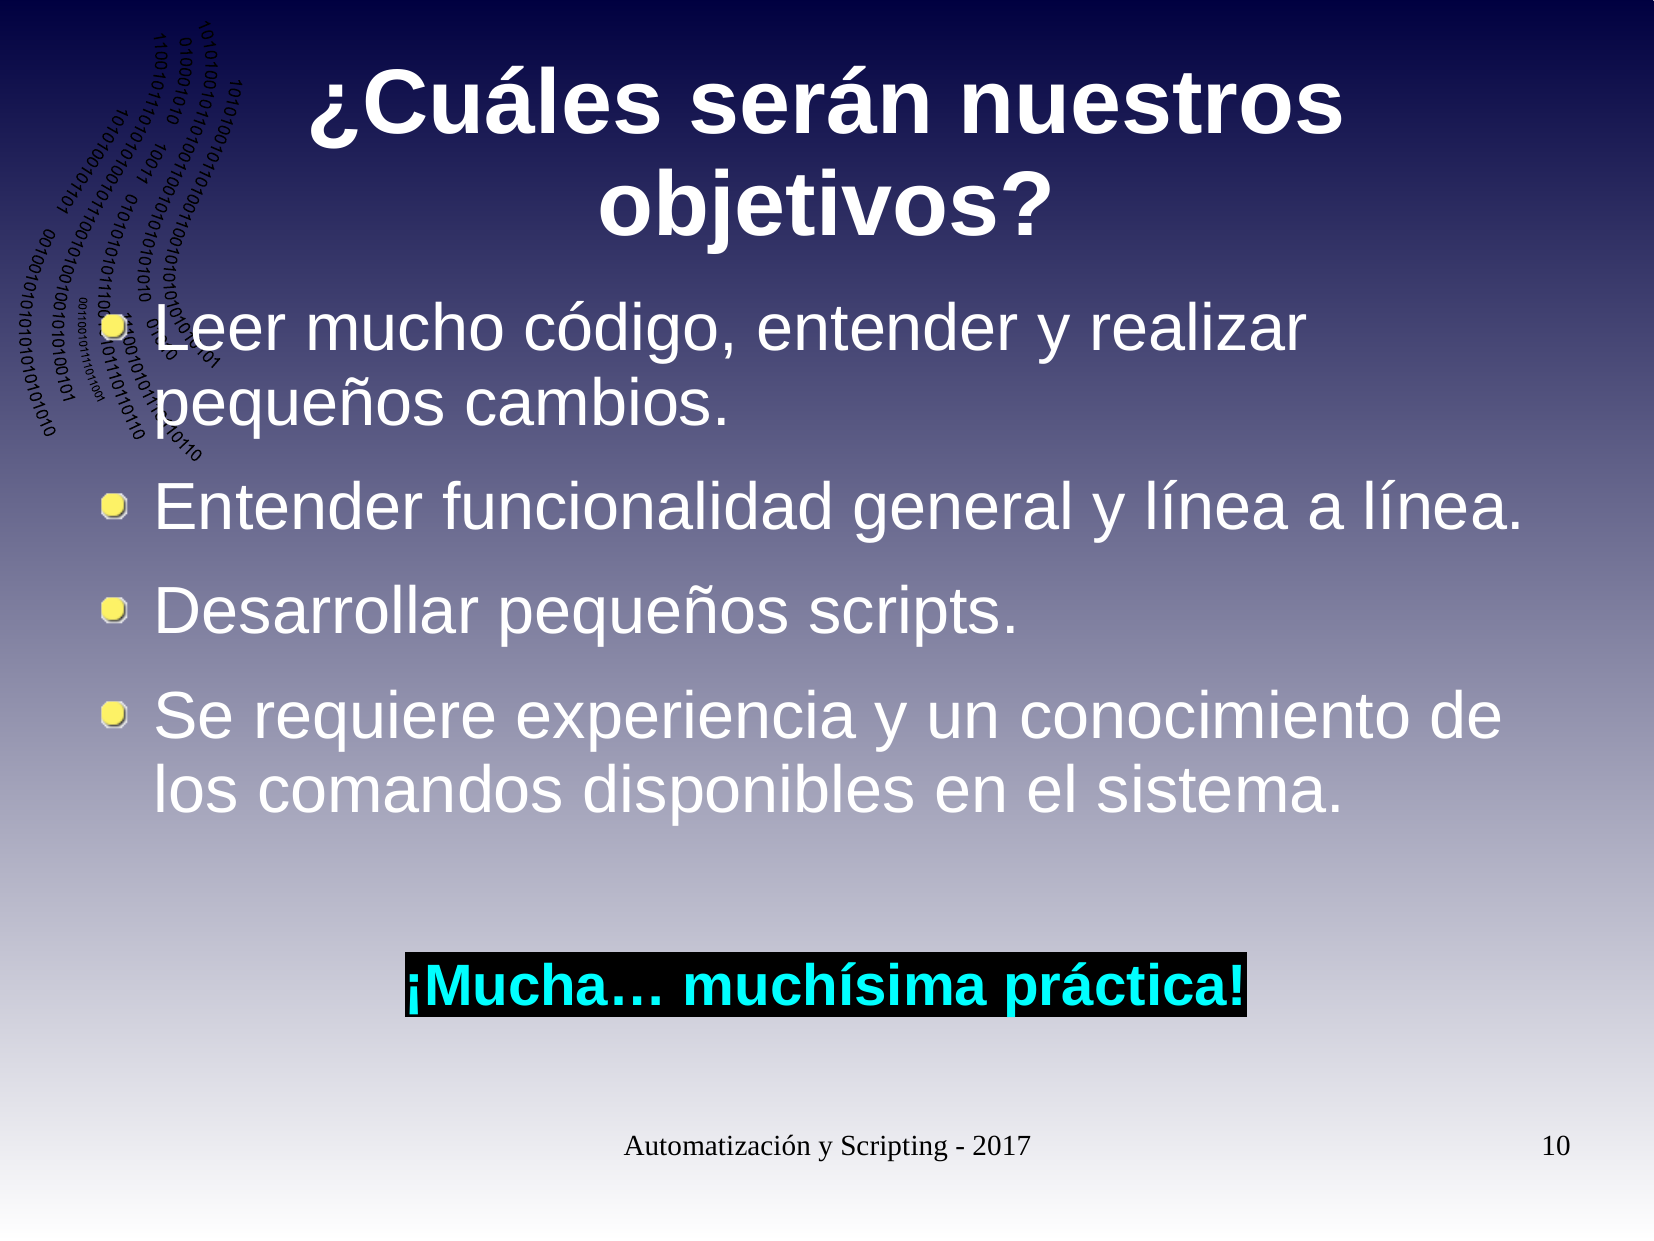

# ¿Cuáles serán nuestros objetivos?
Leer mucho código, entender y realizar pequeños cambios.
Entender funcionalidad general y línea a línea.
Desarrollar pequeños scripts.
Se requiere experiencia y un conocimiento de los comandos disponibles en el sistema.
¡Mucha… muchísima práctica!
Automatización y Scripting - 2017
10